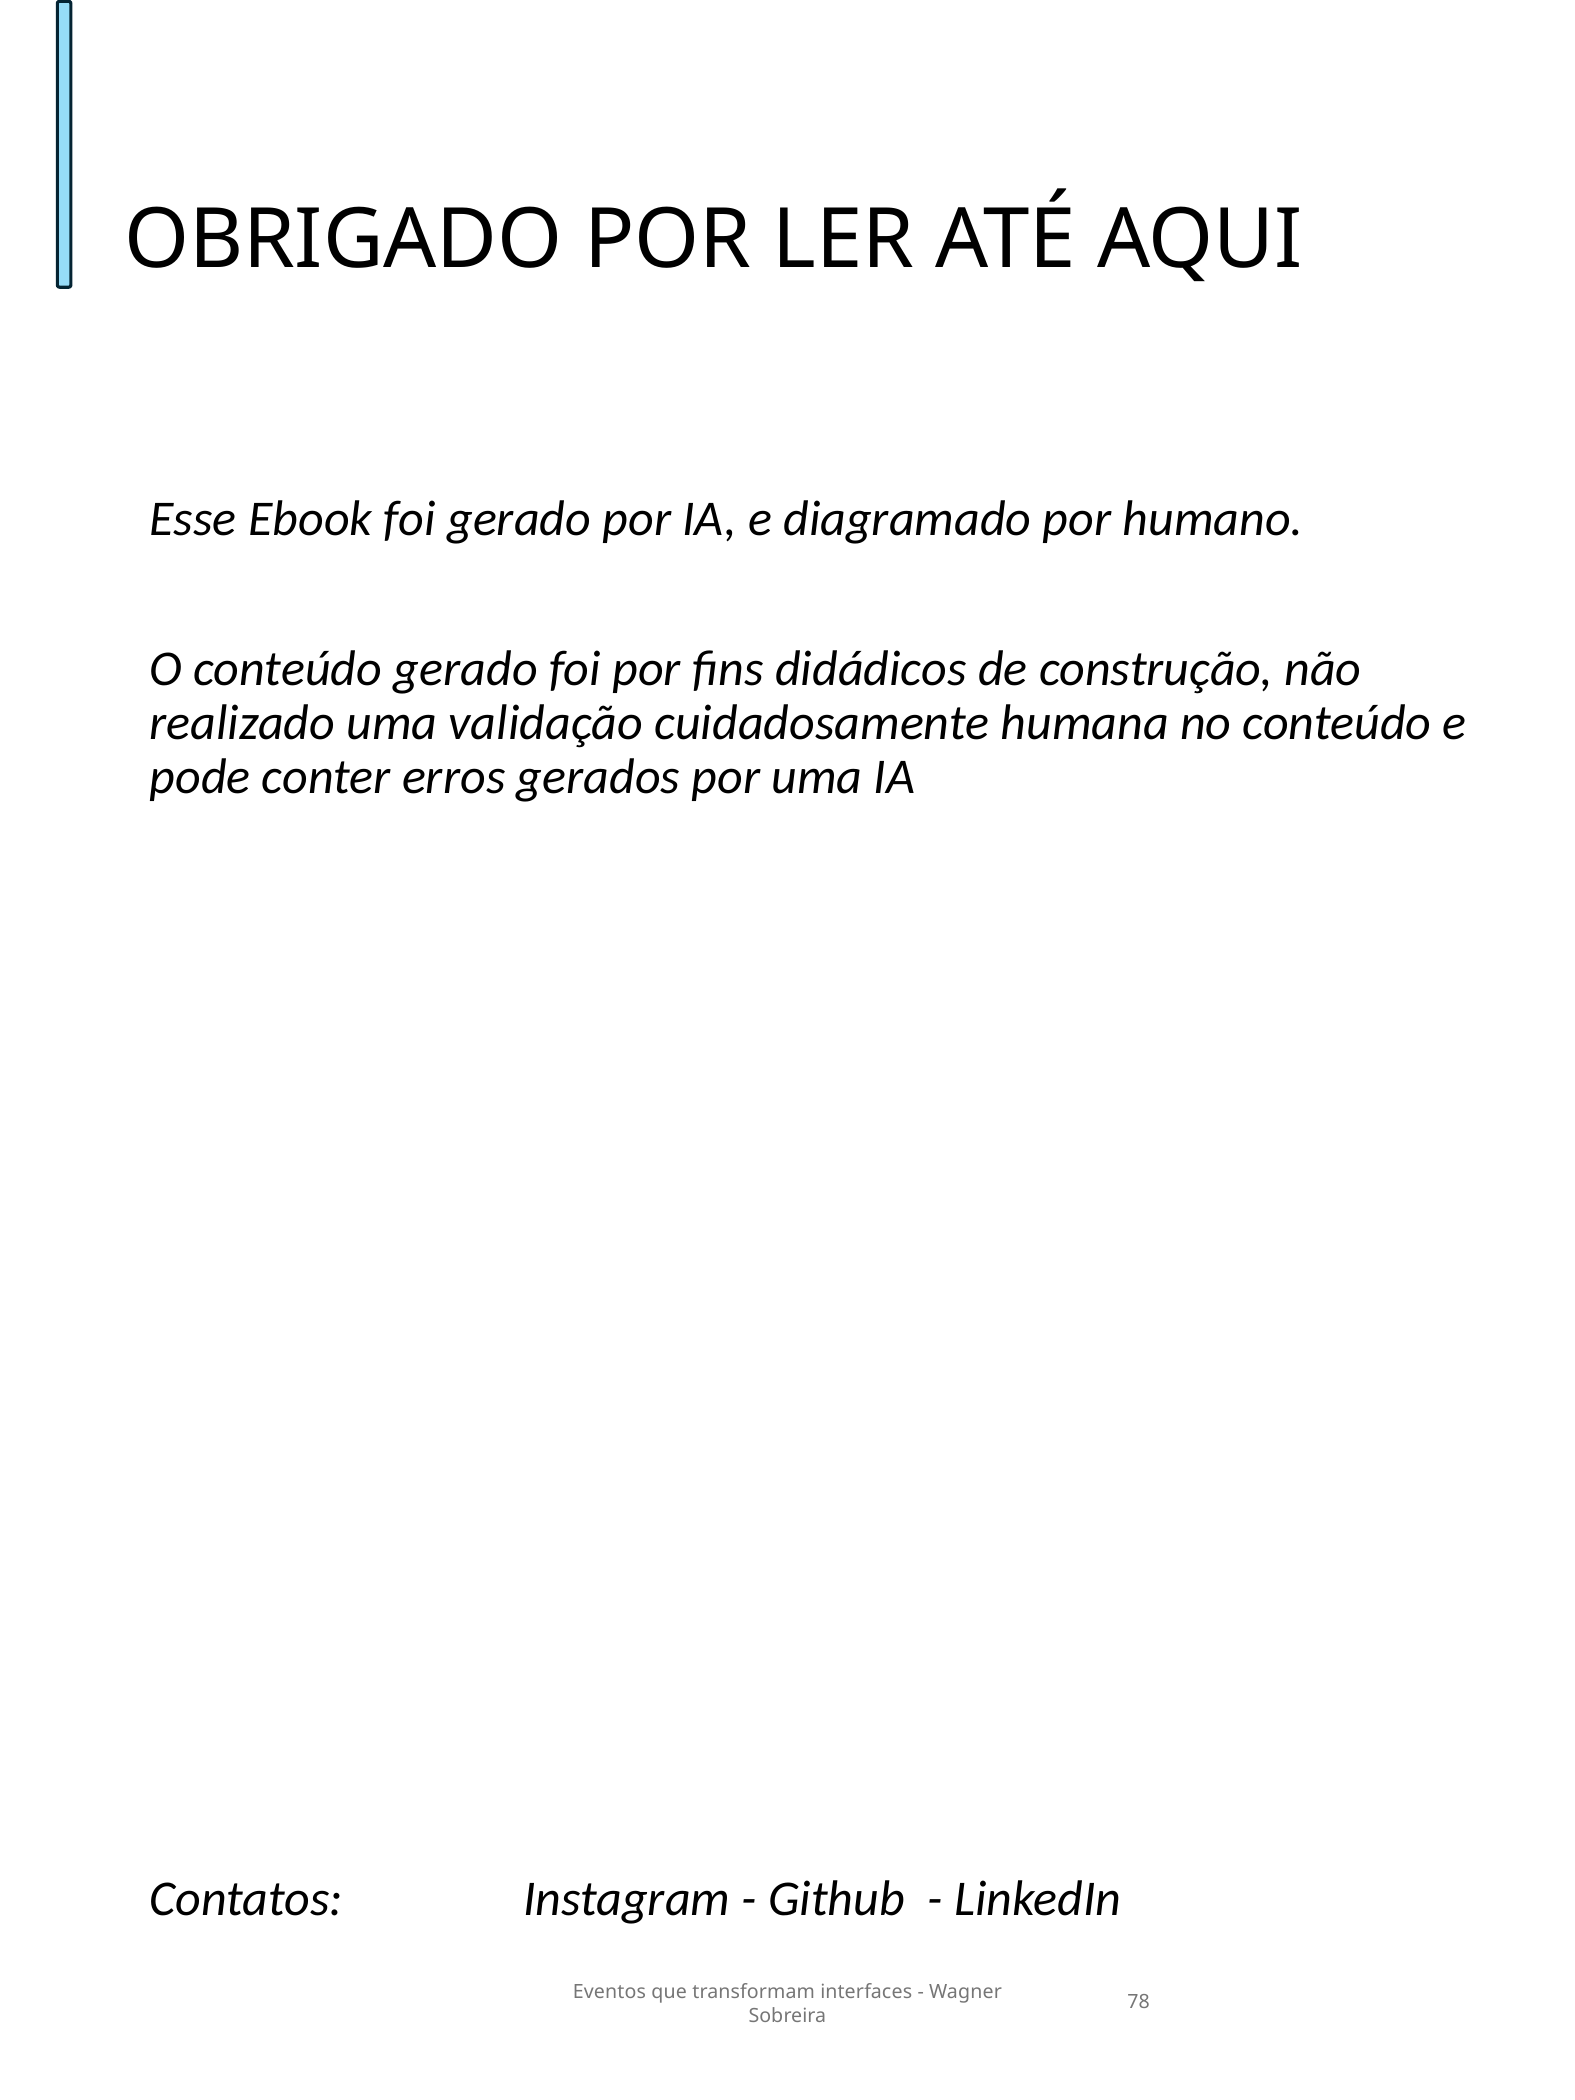

OBRIGADO POR LER ATÉ AQUI
Esse Ebook foi gerado por IA, e diagramado por humano.
O conteúdo gerado foi por fins didádicos de construção, não realizado uma validação cuidadosamente humana no conteúdo e pode conter erros gerados por uma IA
Contatos:                Instagram - Github  - LinkedIn
Eventos que transformam interfaces - Wagner Sobreira